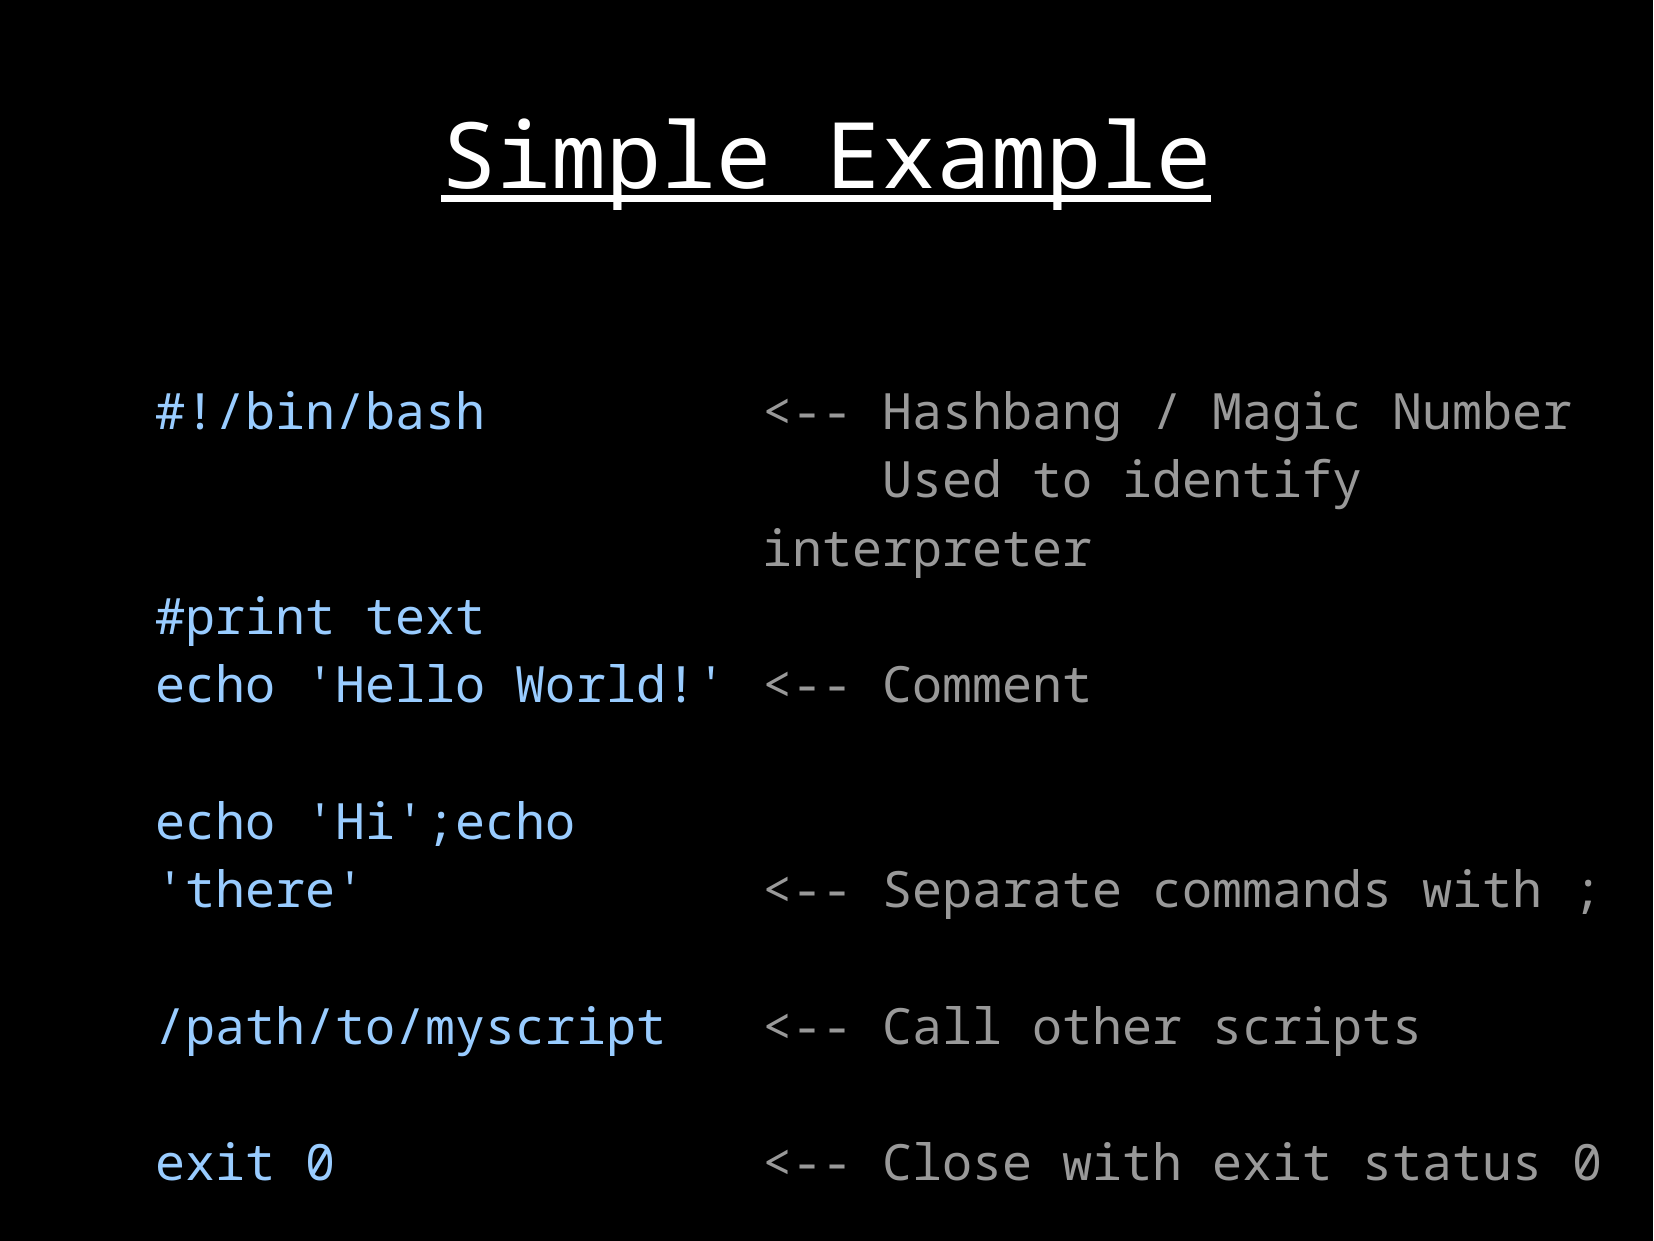

# Simple Example
| #!/bin/bash #print text echo 'Hello World!' echo 'Hi';echo 'there' /path/to/myscript exit 0 | <-- Hashbang / Magic Number Used to identify interpreter <-- Comment <-- Separate commands with ; <-- Call other scripts <-- Close with exit status 0 |
| --- | --- |